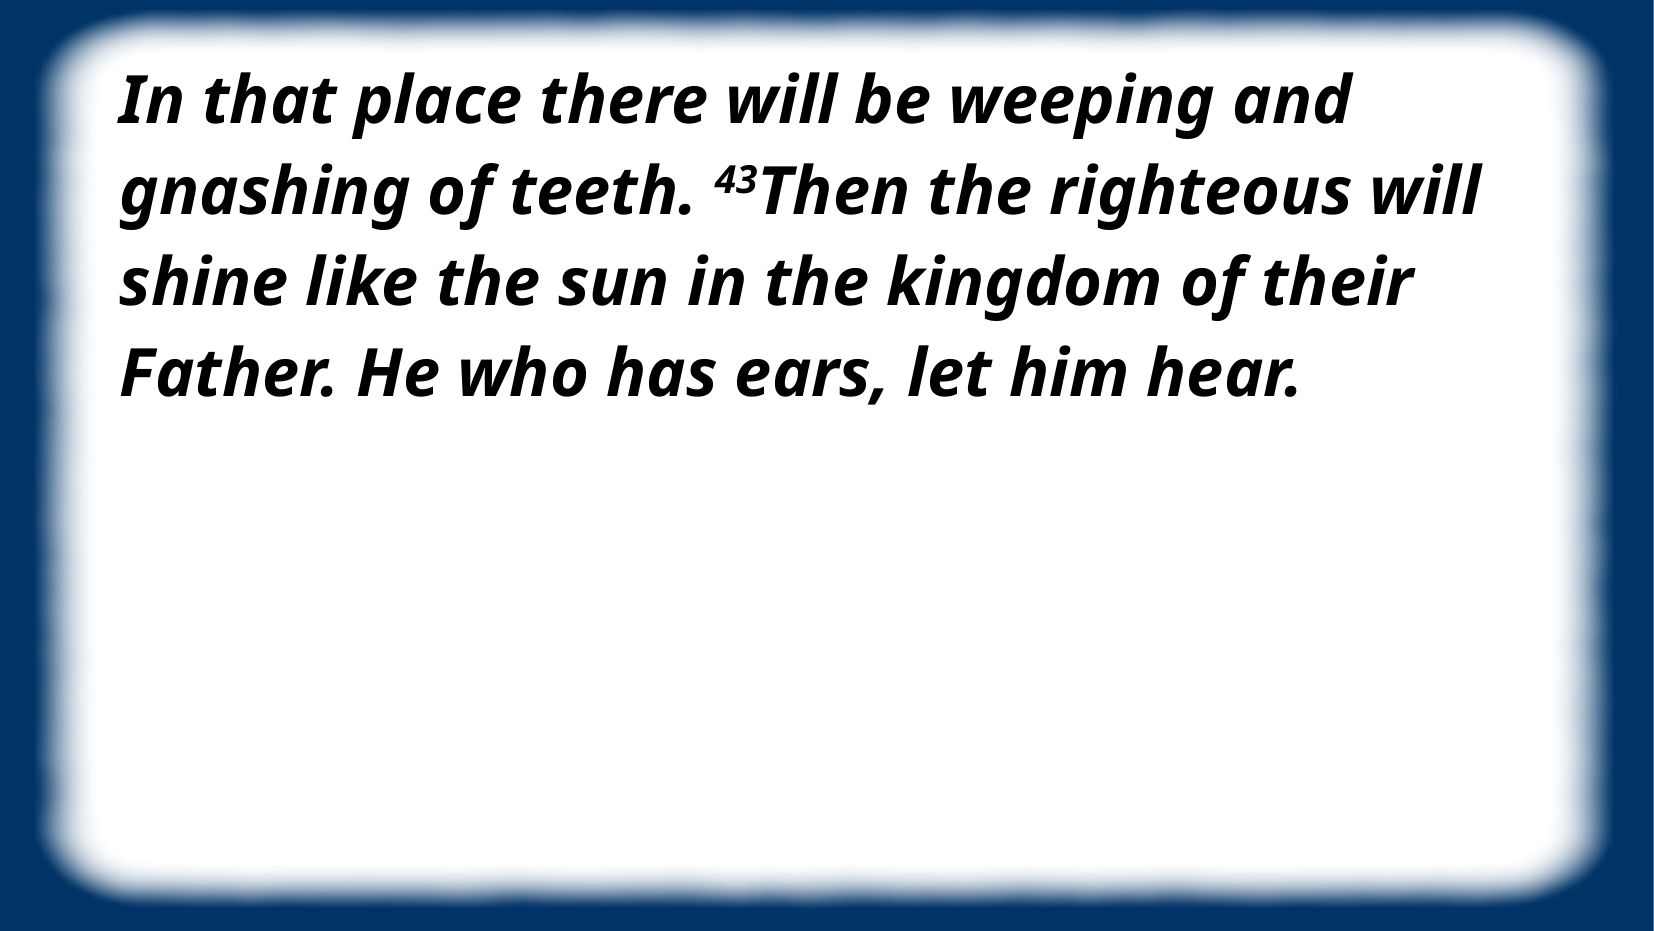

In that place there will be weeping and gnashing of teeth. 43Then the righteous will shine like the sun in the kingdom of their Father. He who has ears, let him hear.